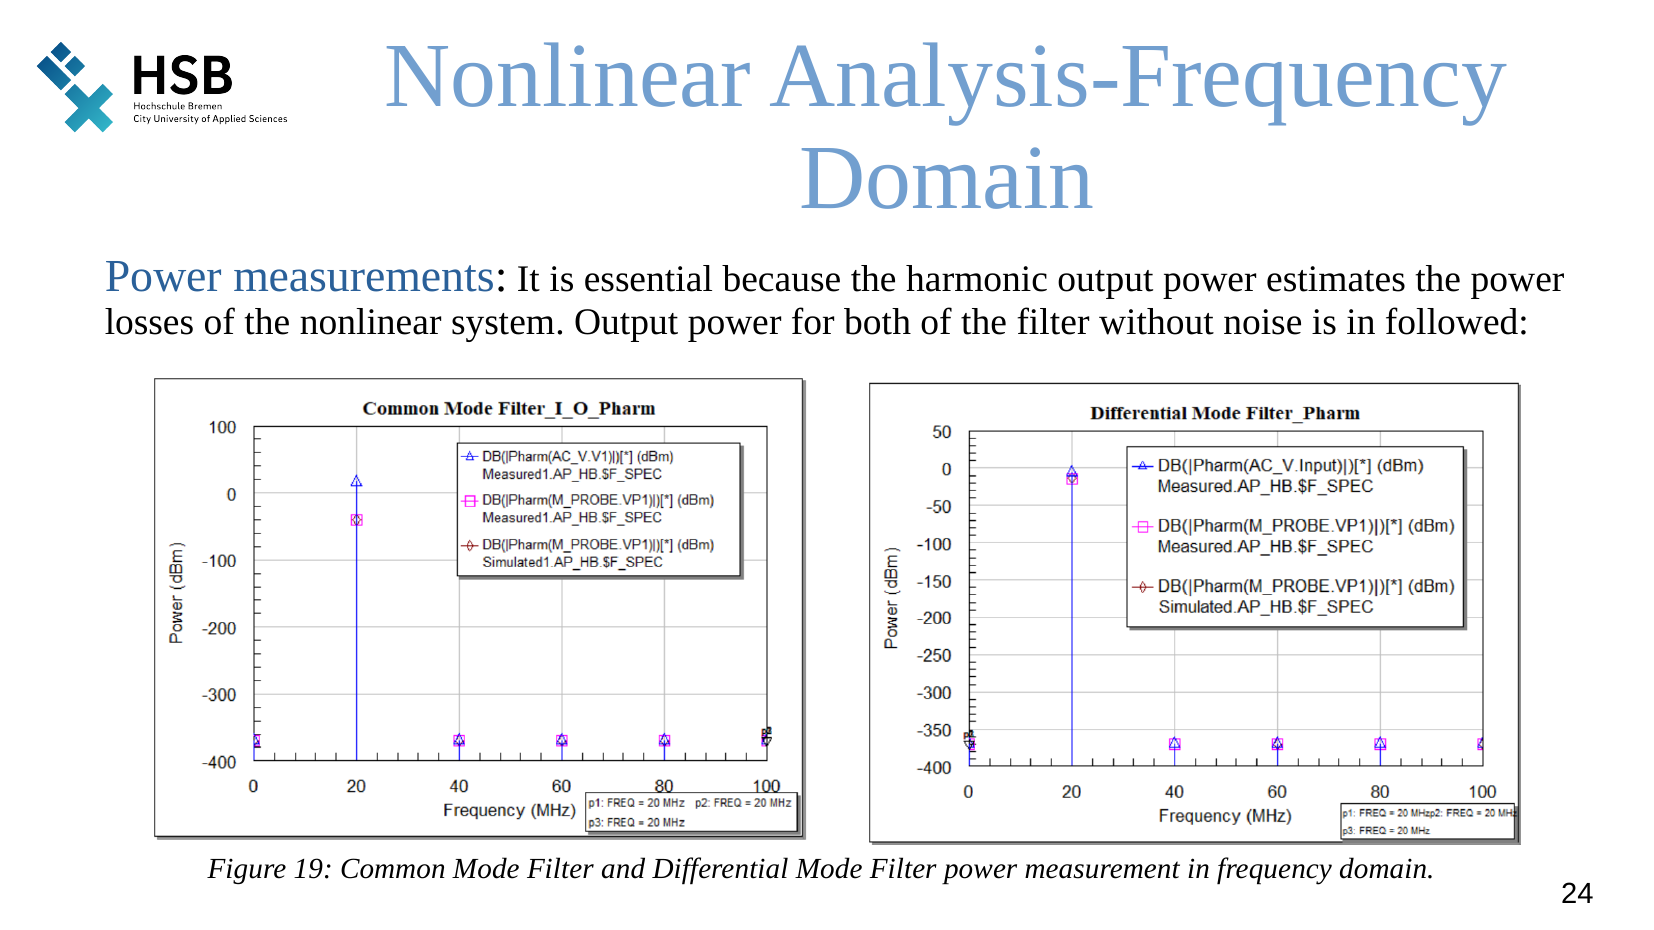

# Nonlinear Analysis-Frequency Domain
Power measurements: It is essential because the harmonic output power estimates the power losses of the nonlinear system. Output power for both of the filter without noise is in followed:
Figure 19: Common Mode Filter and Differential Mode Filter power measurement in frequency domain.